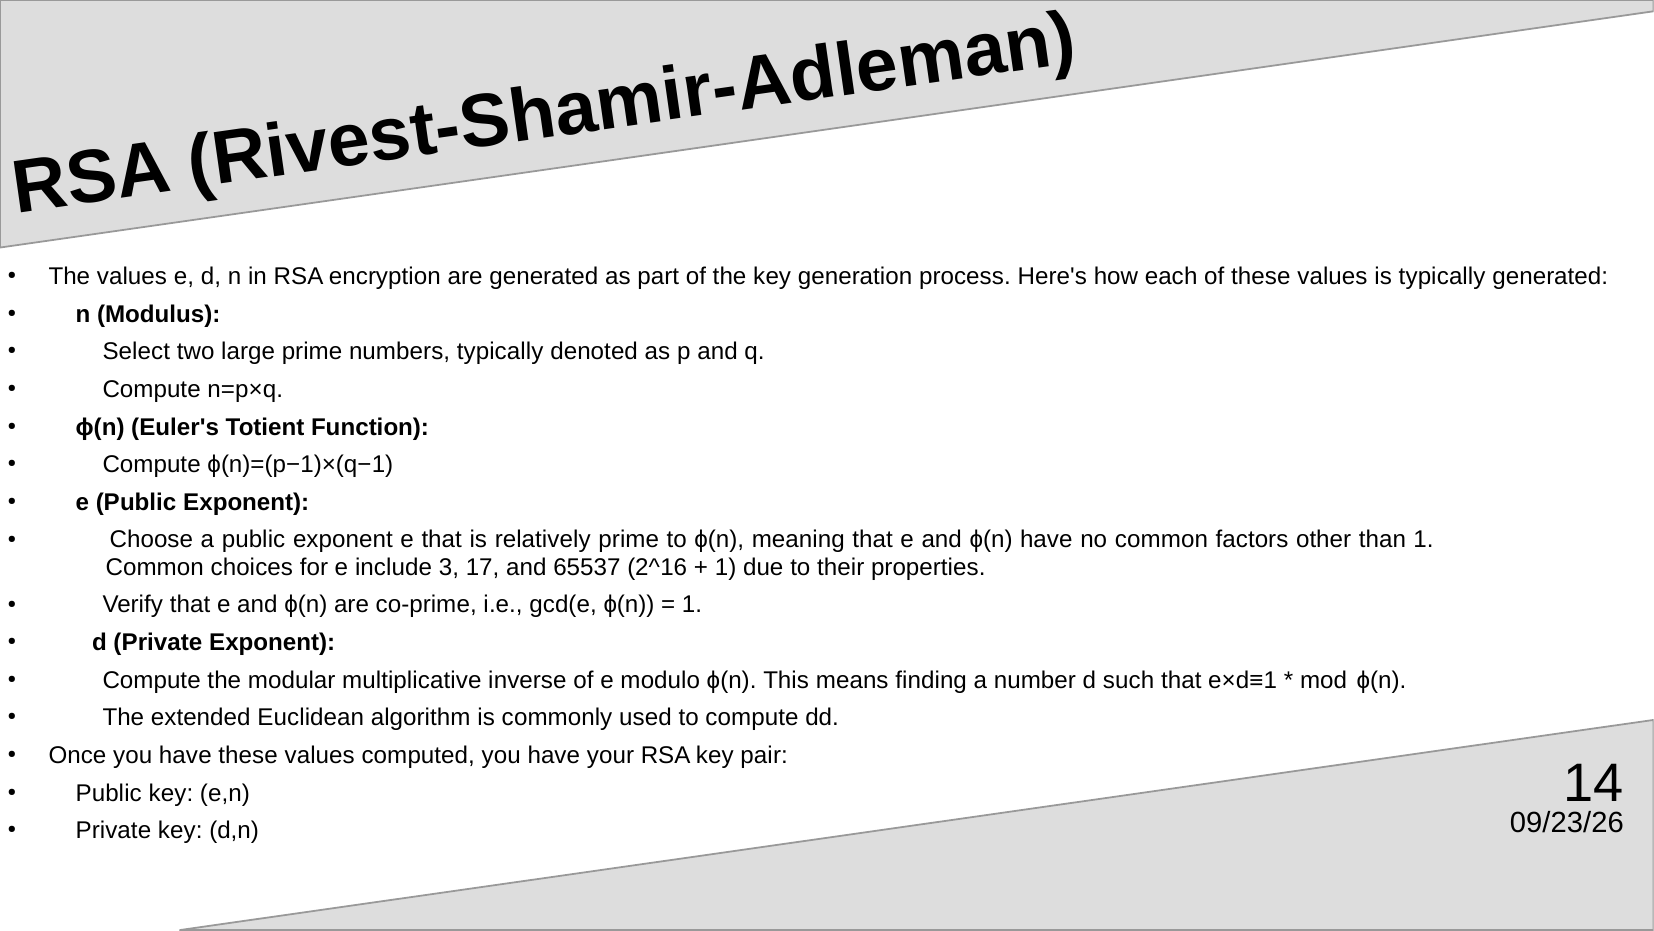

# RSA (Rivest-Shamir-Adleman)
The values e, d, n in RSA encryption are generated as part of the key generation process. Here's how each of these values is typically generated:
 n (Modulus):
 Select two large prime numbers, typically denoted as p and q.
 Compute n=p×q.
 ϕ(n) (Euler's Totient Function):
 Compute ϕ(n)=(p−1)×(q−1)
 e (Public Exponent):
 Choose a public exponent e that is relatively prime to ϕ(n), meaning that e and ϕ(n) have no common factors other than 1. 							 		 Common choices for e include 3, 17, and 65537 (2^16 + 1) due to their properties.
 Verify that e and ϕ(n) are co-prime, i.e., gcd(e, ϕ(n)) = 1.
 	d (Private Exponent):
 Compute the modular multiplicative inverse of e modulo ϕ(n). This means finding a number d such that e×d≡1 * mod  ϕ(n).
 The extended Euclidean algorithm is commonly used to compute dd.
Once you have these values computed, you have your RSA key pair:
 Public key: (e,n)
 Private key: (d,n)
14